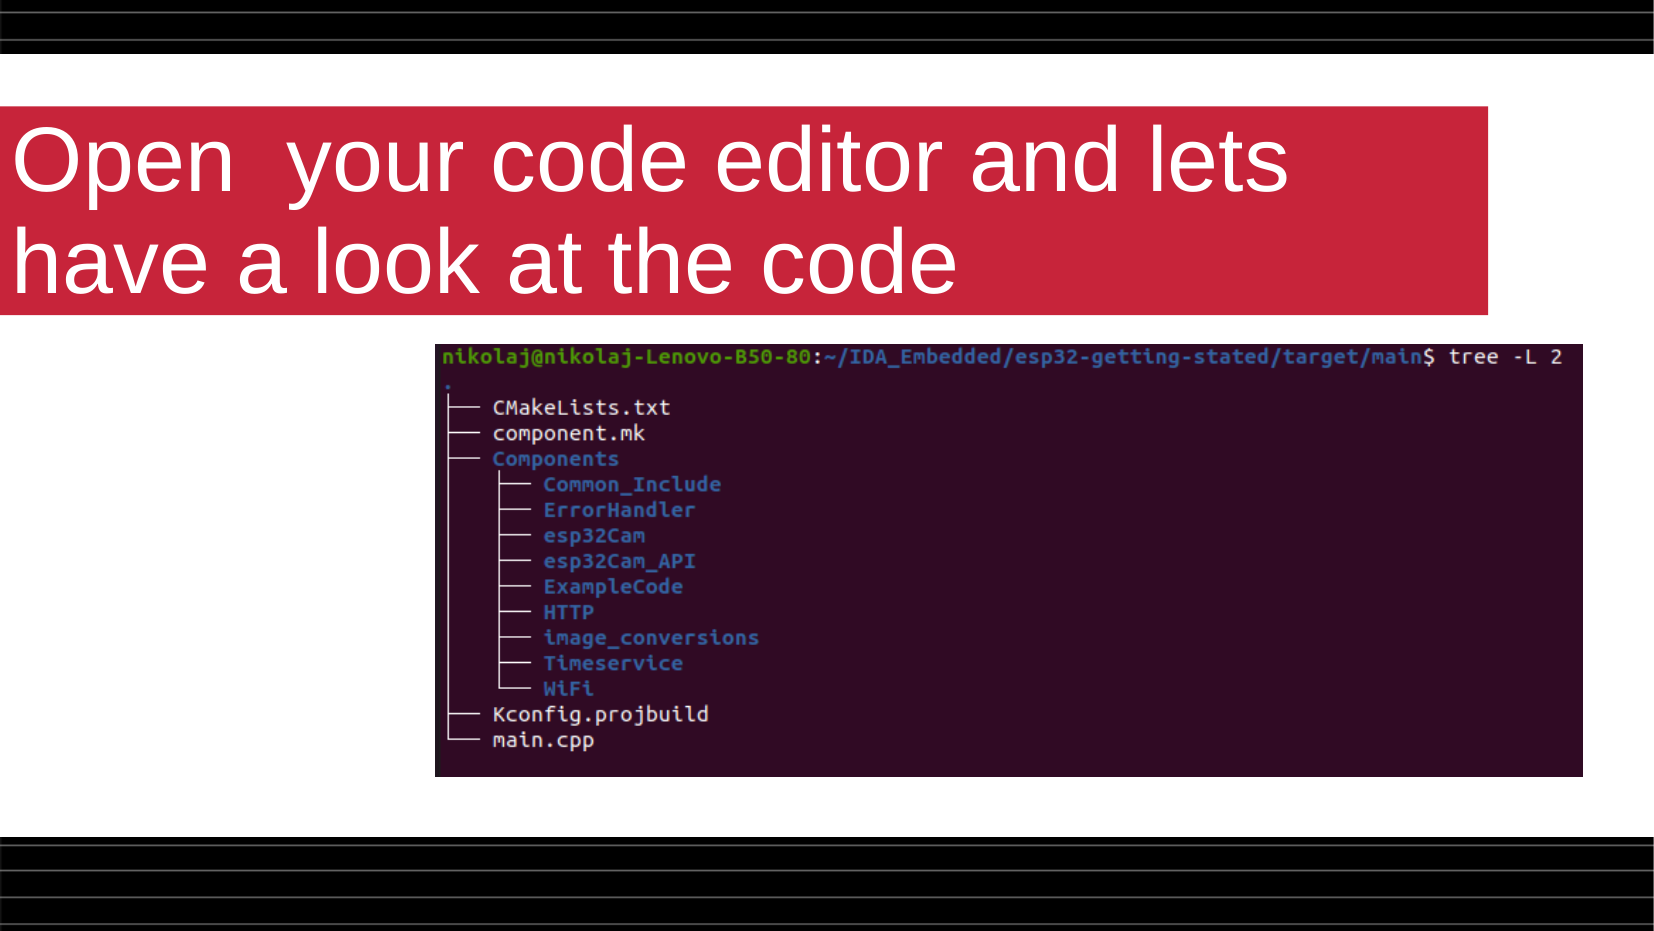

# Open your code editor and lets have a look at the code